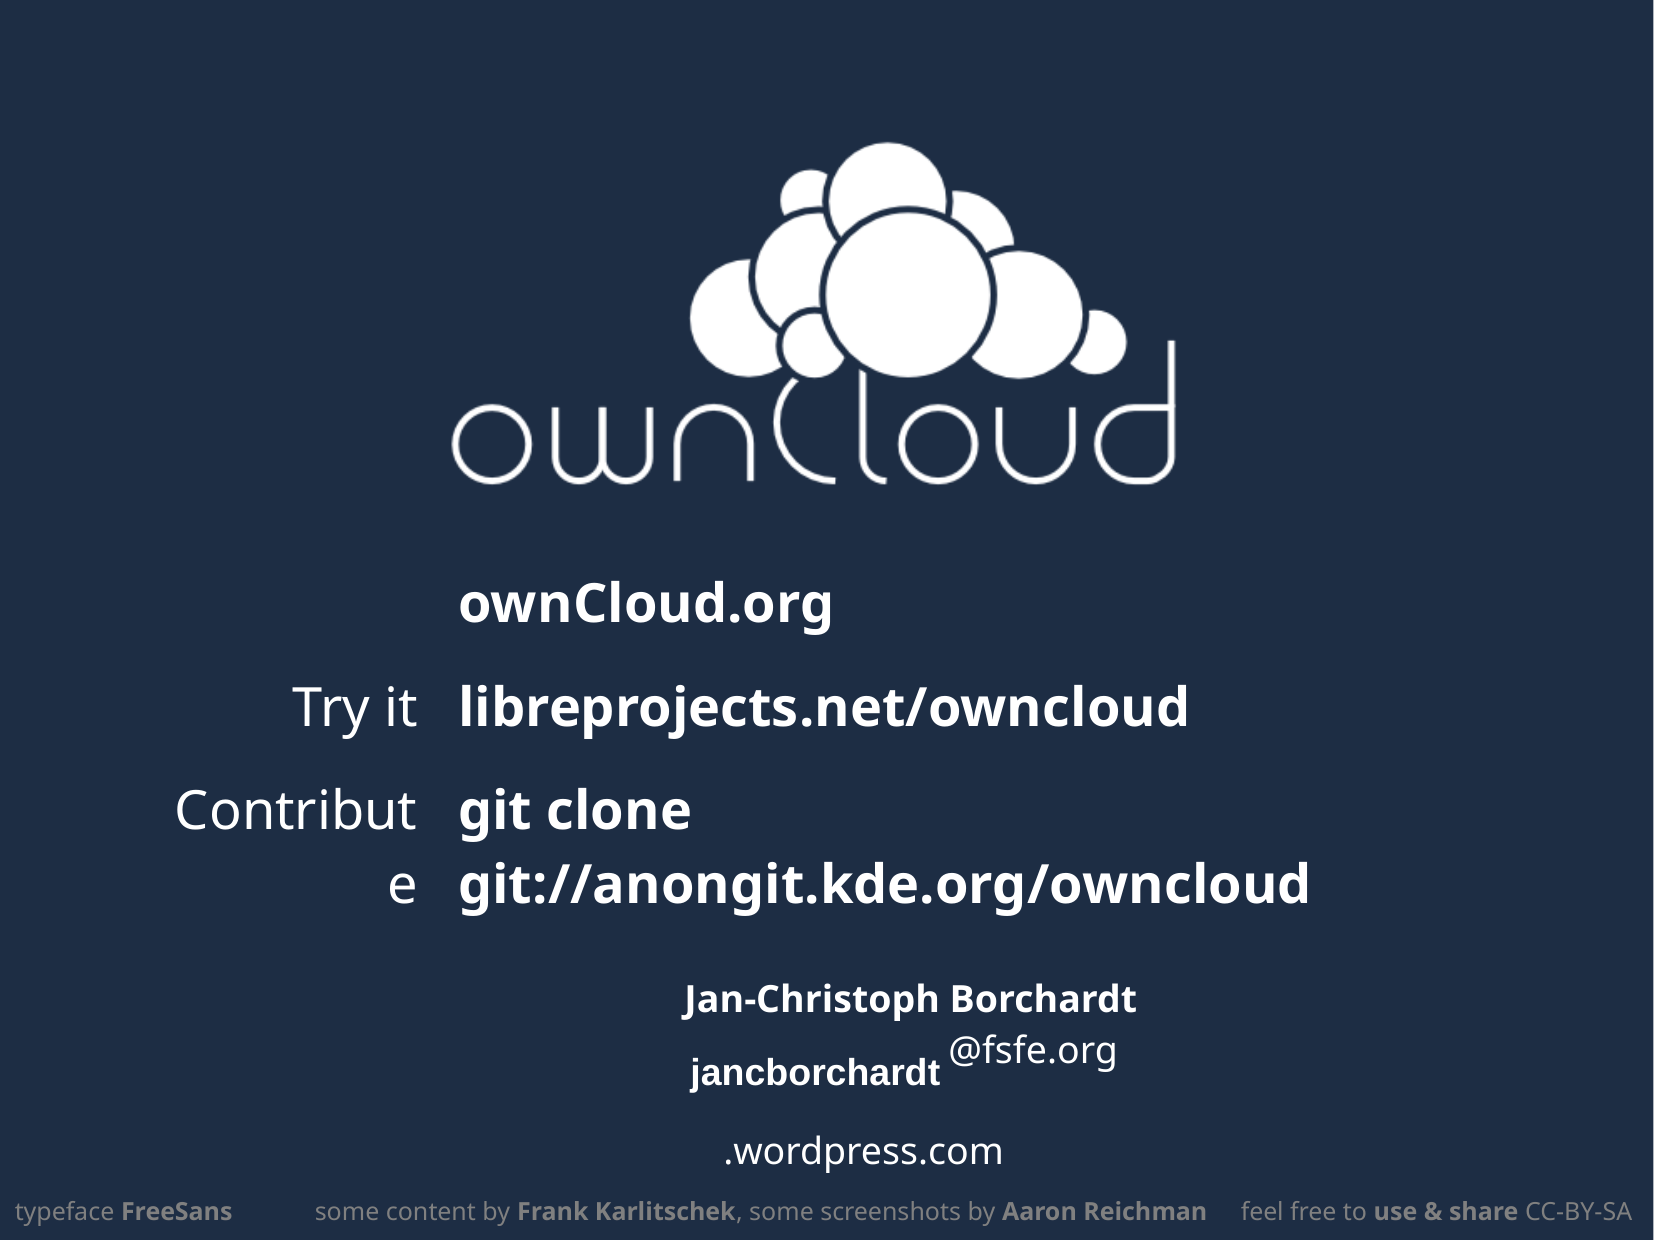

ownCloud.org
libreprojects.net/owncloud
git clone git://anongit.kde.org/owncloud
Try it
Contribute
Jan-Christoph Borchardt
			 @fsfe.org
			 .wordpress.com
jancborchardt
typeface FreeSans		some content by Frank Karlitschek, some screenshots by Aaron Reichman	 feel free to use & share CC-BY-SA